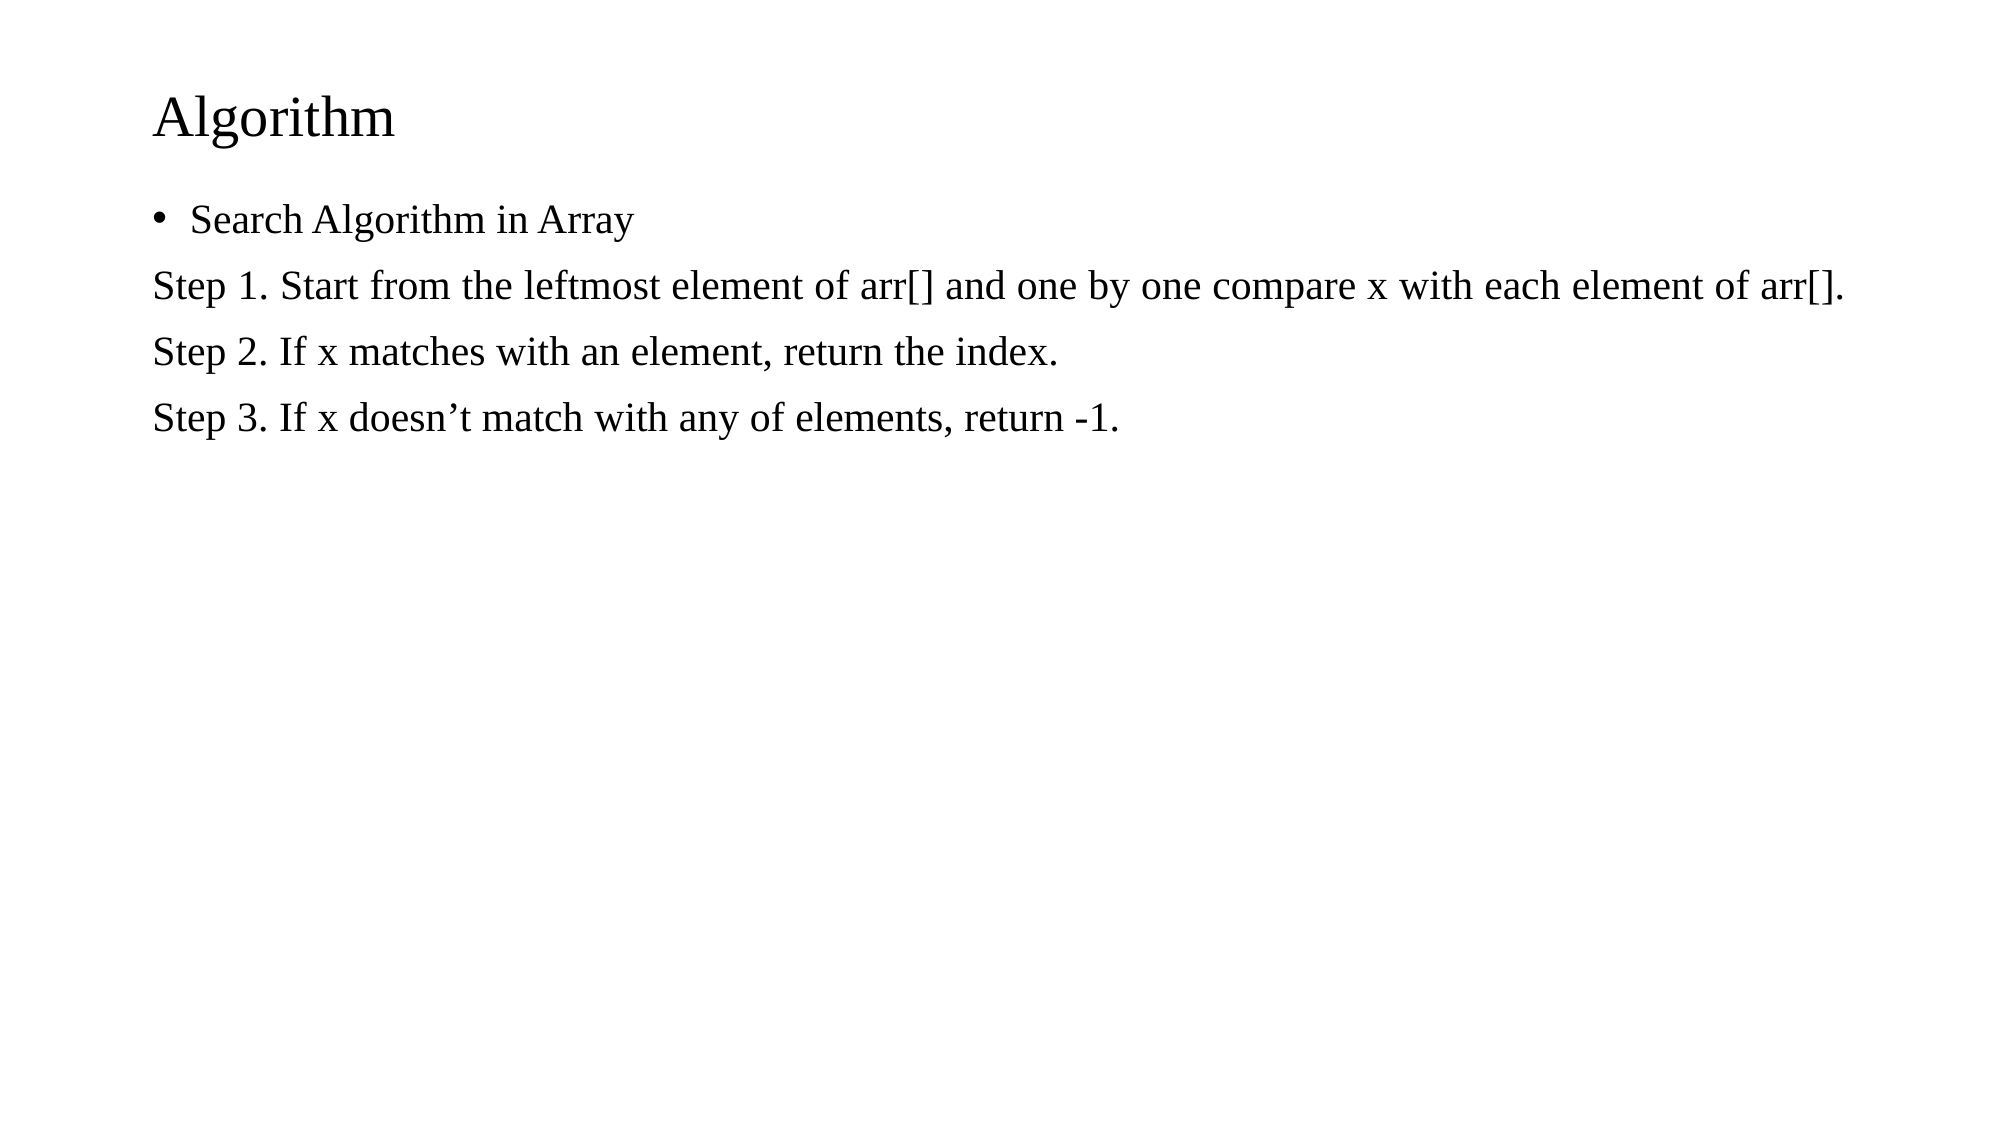

# Algorithm
Search Algorithm in Array
Step 1. Start from the leftmost element of arr[] and one by one compare x with each element of arr[].
Step 2. If x matches with an element, return the index.
Step 3. If x doesn’t match with any of elements, return -1.